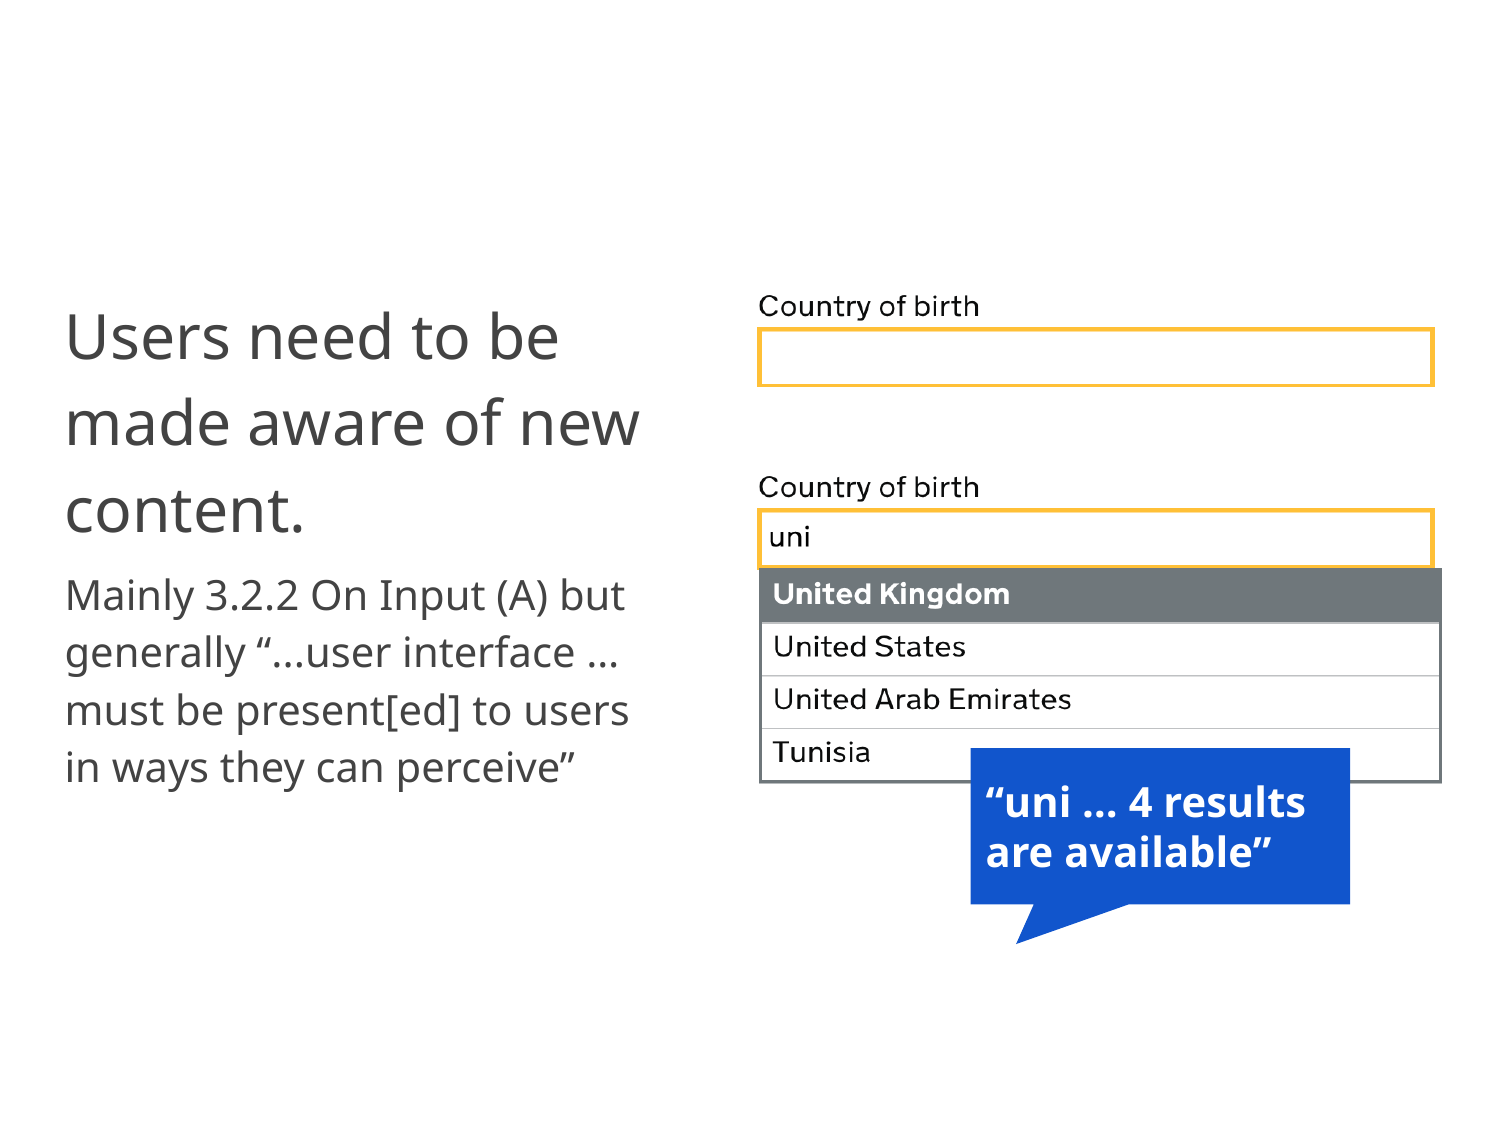

# Users need to be made aware of new content.
Mainly 3.2.2 On Input (A) but generally “...user interface … must be present[ed] to users in ways they can perceive”
“uni … 4 results are available”